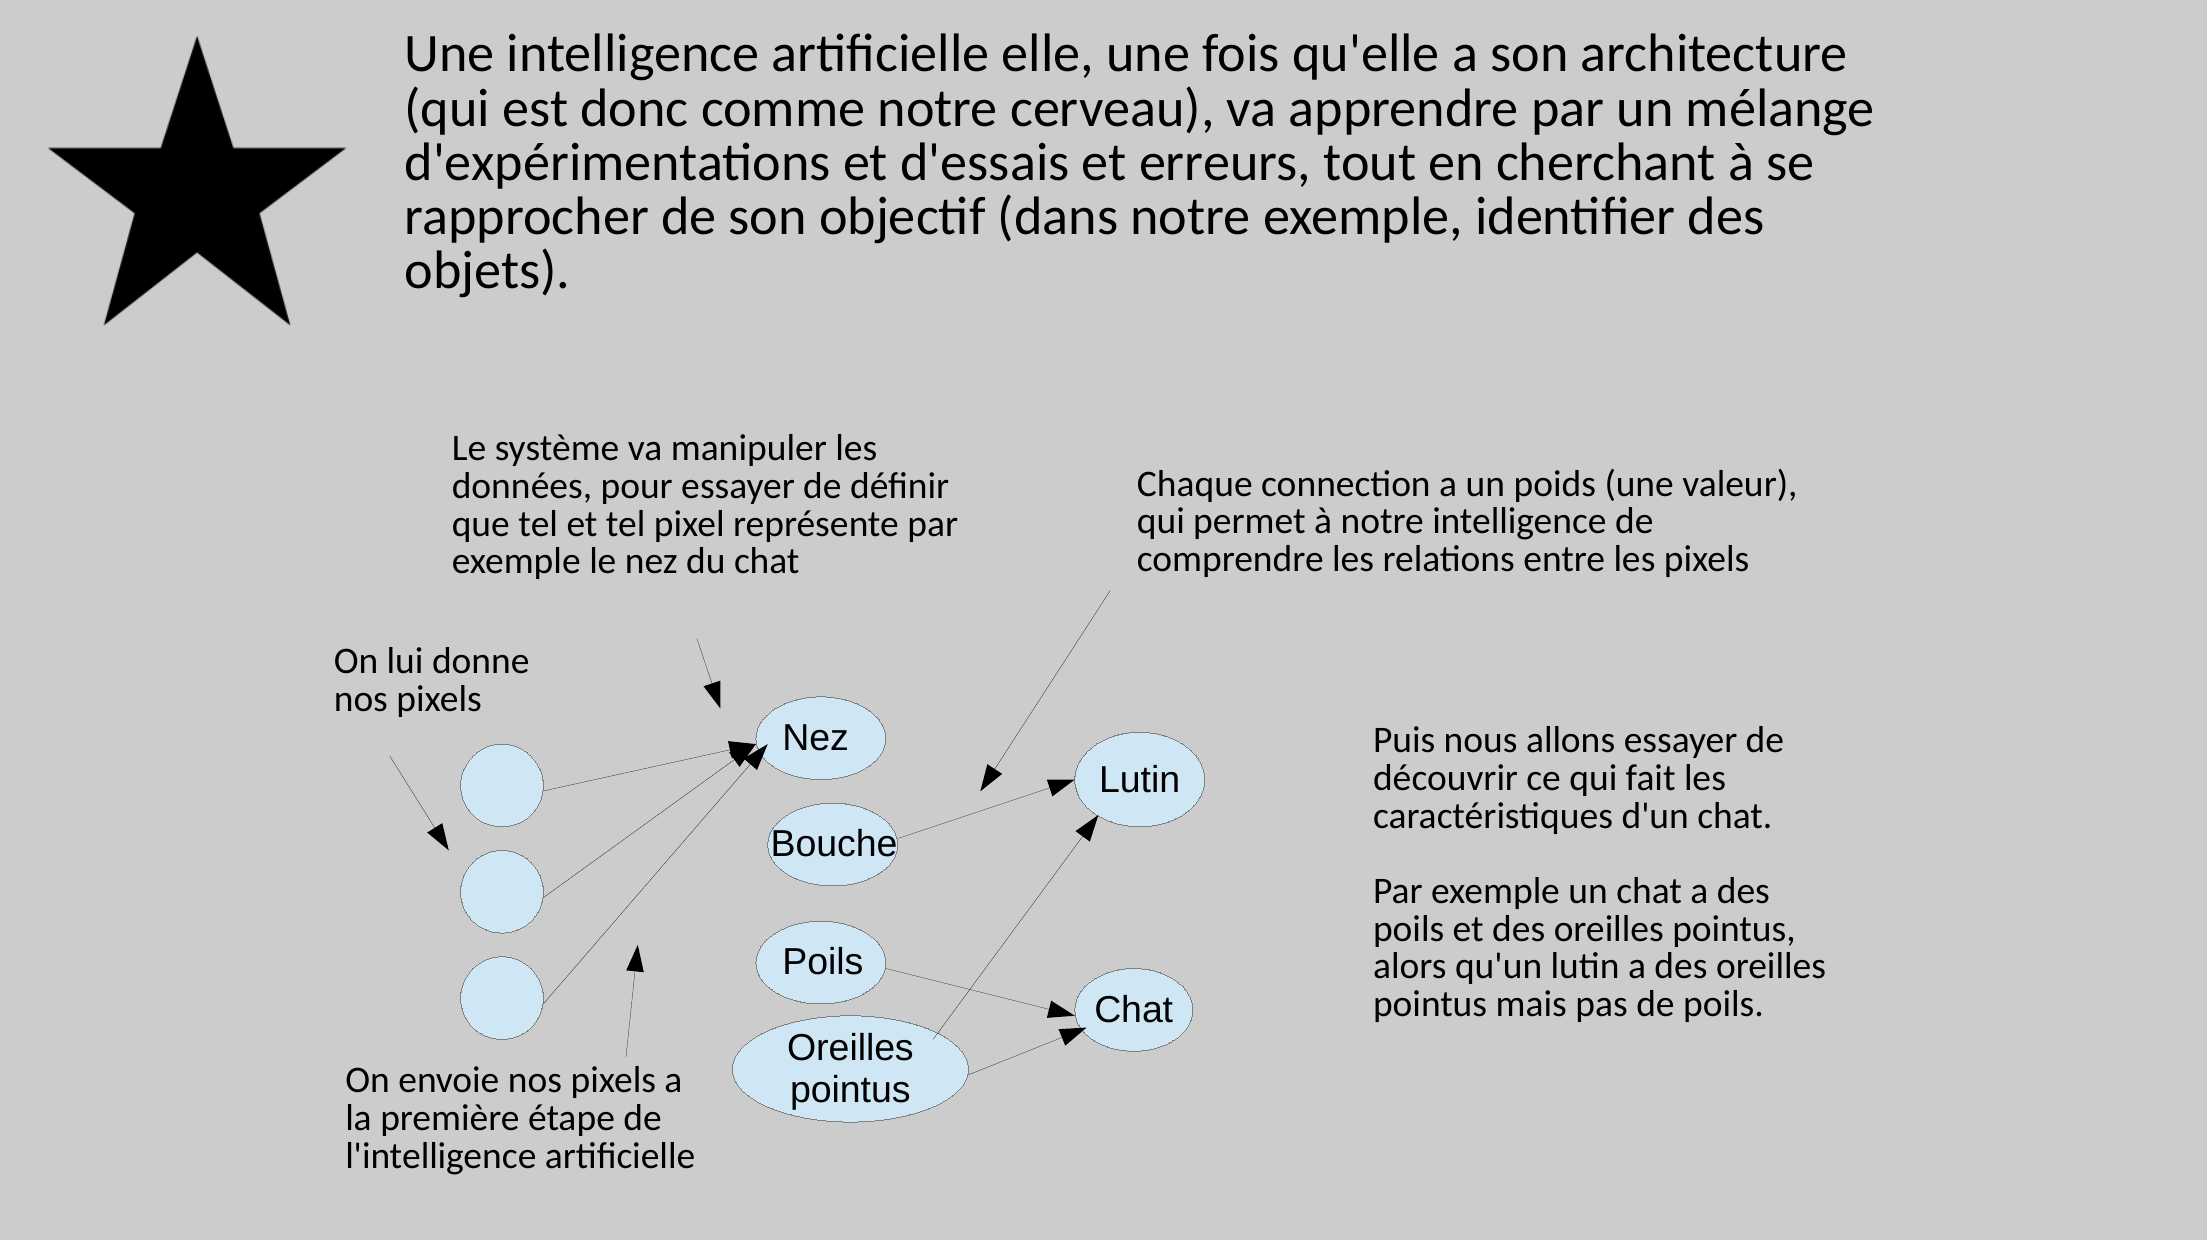

Une intelligence artificielle elle, une fois qu'elle a son architecture (qui est donc comme notre cerveau), va apprendre par un mélange d'expérimentations et d'essais et erreurs, tout en cherchant à se rapprocher de son objectif (dans notre exemple, identifier des objets).
Le système va manipuler les données, pour essayer de définir que tel et tel pixel représente par exemple le nez du chat
Chaque connection a un poids (une valeur), qui permet à notre intelligence de comprendre les relations entre les pixels
On lui donne nos pixels
Nez
Puis nous allons essayer de découvrir ce qui fait les caractéristiques d'un chat.
Par exemple un chat a des poils et des oreilles pointus, alors qu'un lutin a des oreilles pointus mais pas de poils.
Lutin
Bouche
Poils
Chat
Oreilles
pointus
On envoie nos pixels a la première étape de l'intelligence artificielle